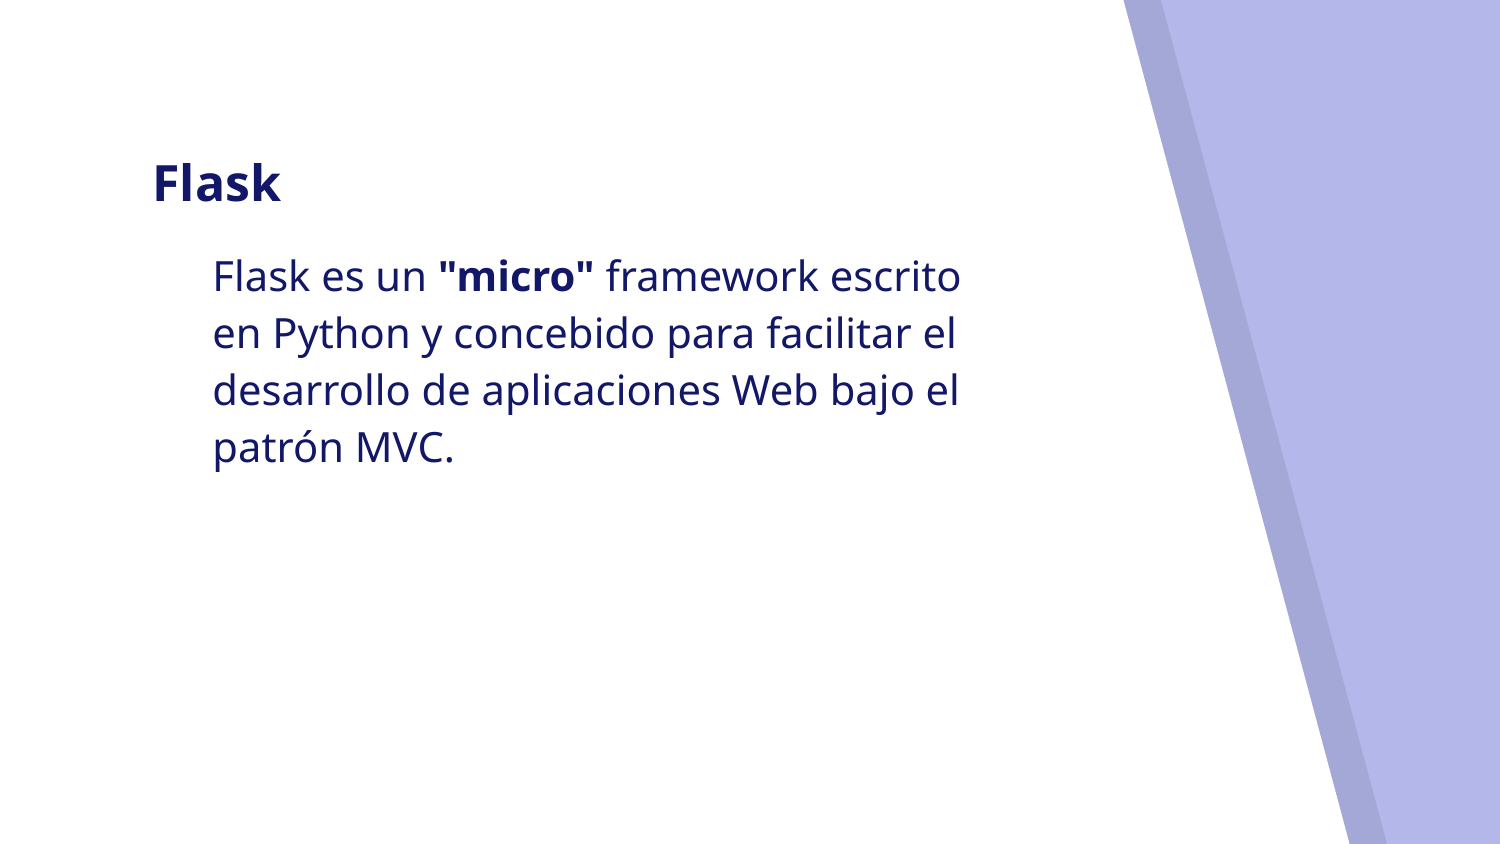

# Flask
Flask es un "micro" framework escrito en Python y concebido para facilitar el desarrollo de aplicaciones Web bajo el patrón MVC.